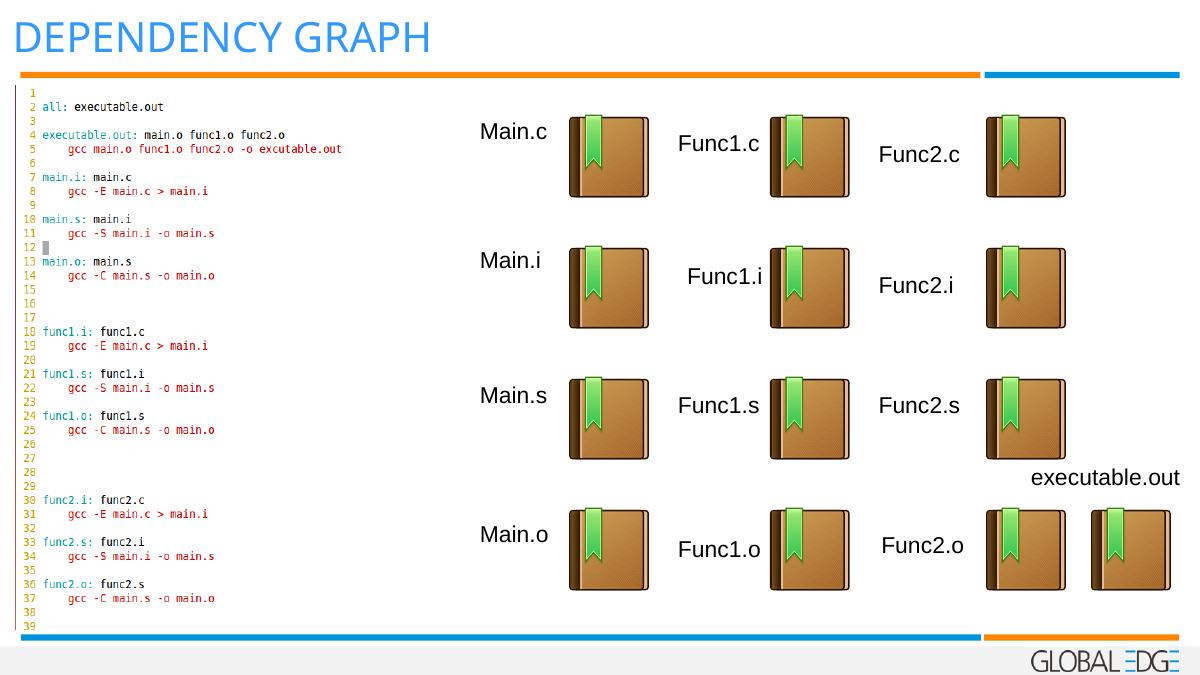

# DEPENDENCY GRAPH
Main.c
Func1.c
Func2.c
Main.i
Func1.i
Func2.i
Main.s
Func1.s
Func2.s
executable.out
Main.o
Func2.o
Func1.o